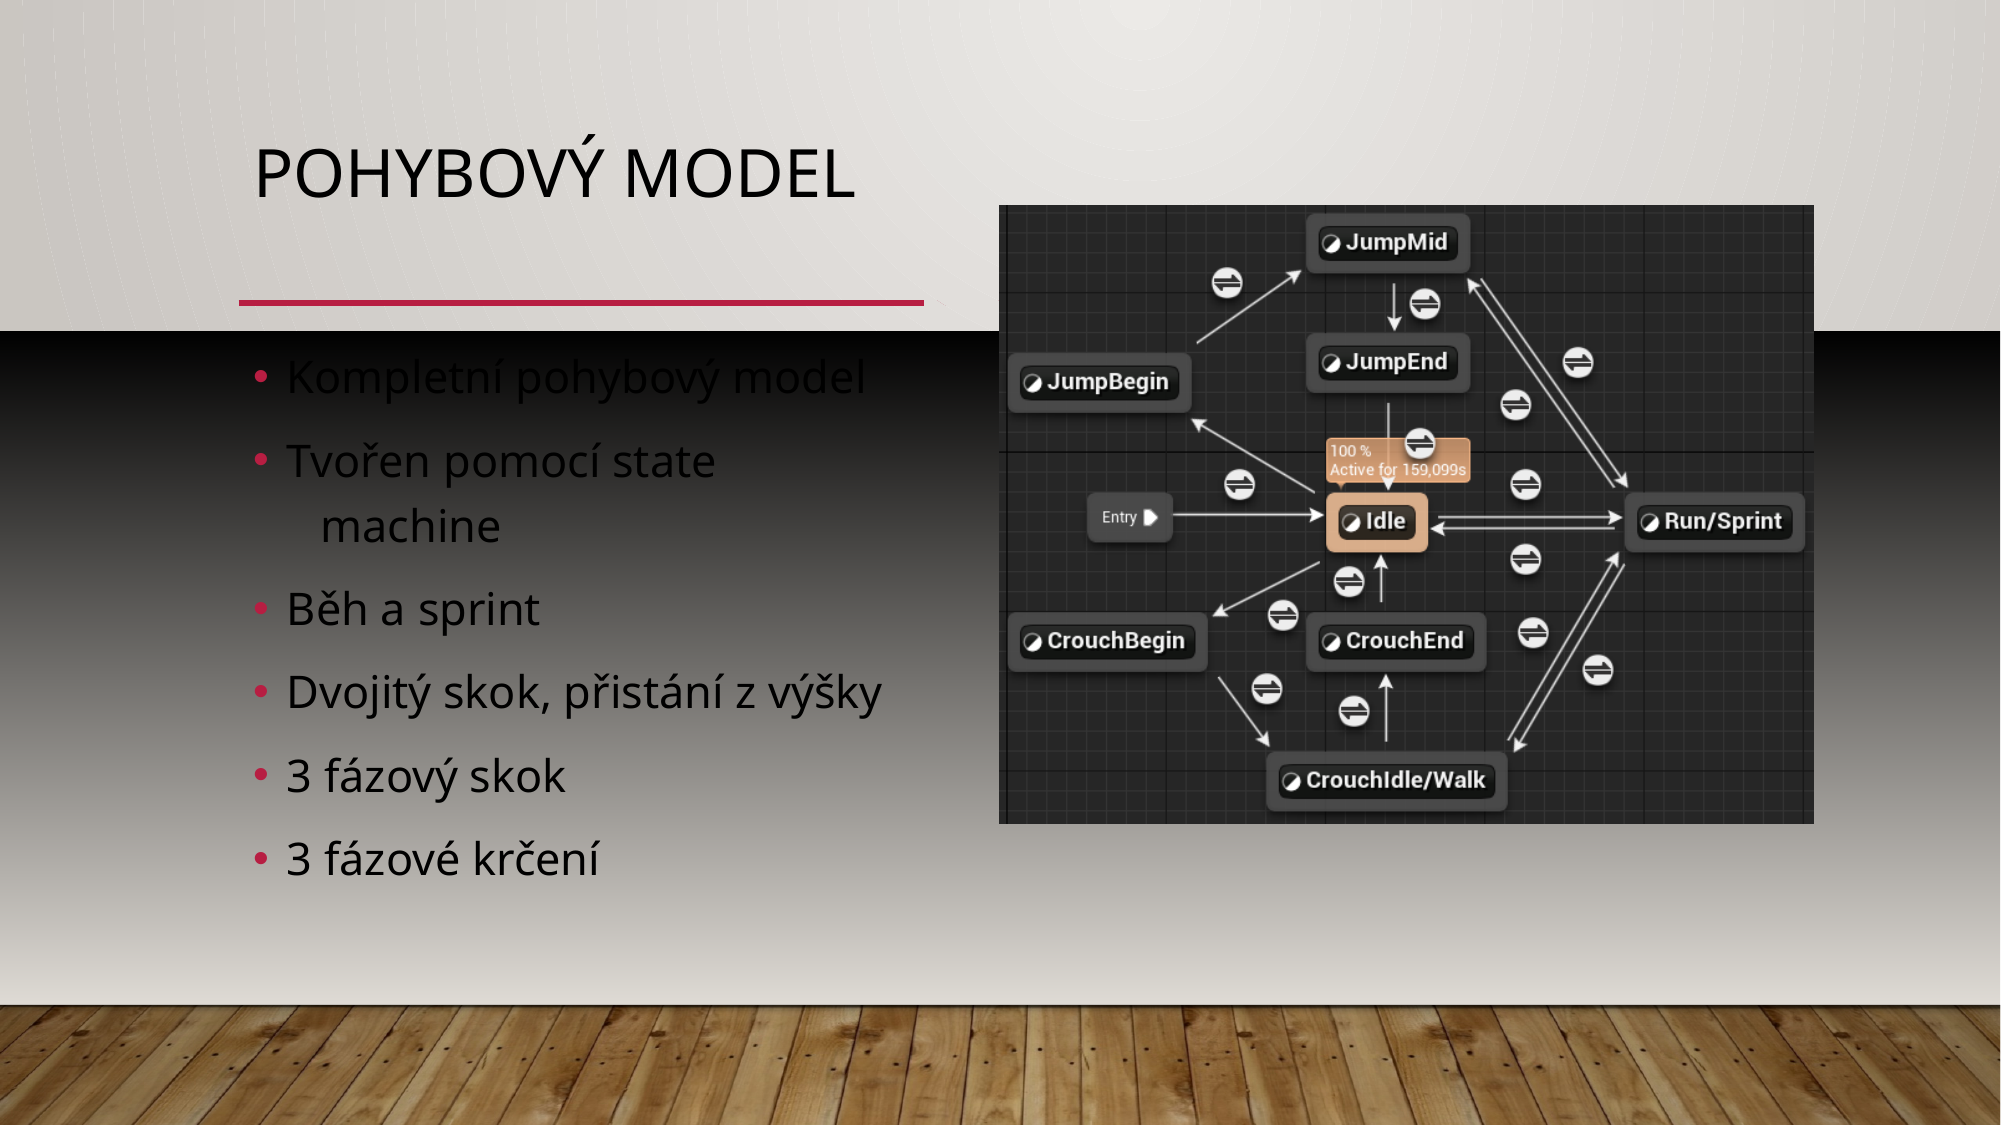

# Pohybový model
Kompletní pohybový model
Tvořen pomocí state machine
Běh a sprint
Dvojitý skok, přistání z výšky
3 fázový skok
3 fázové krčení